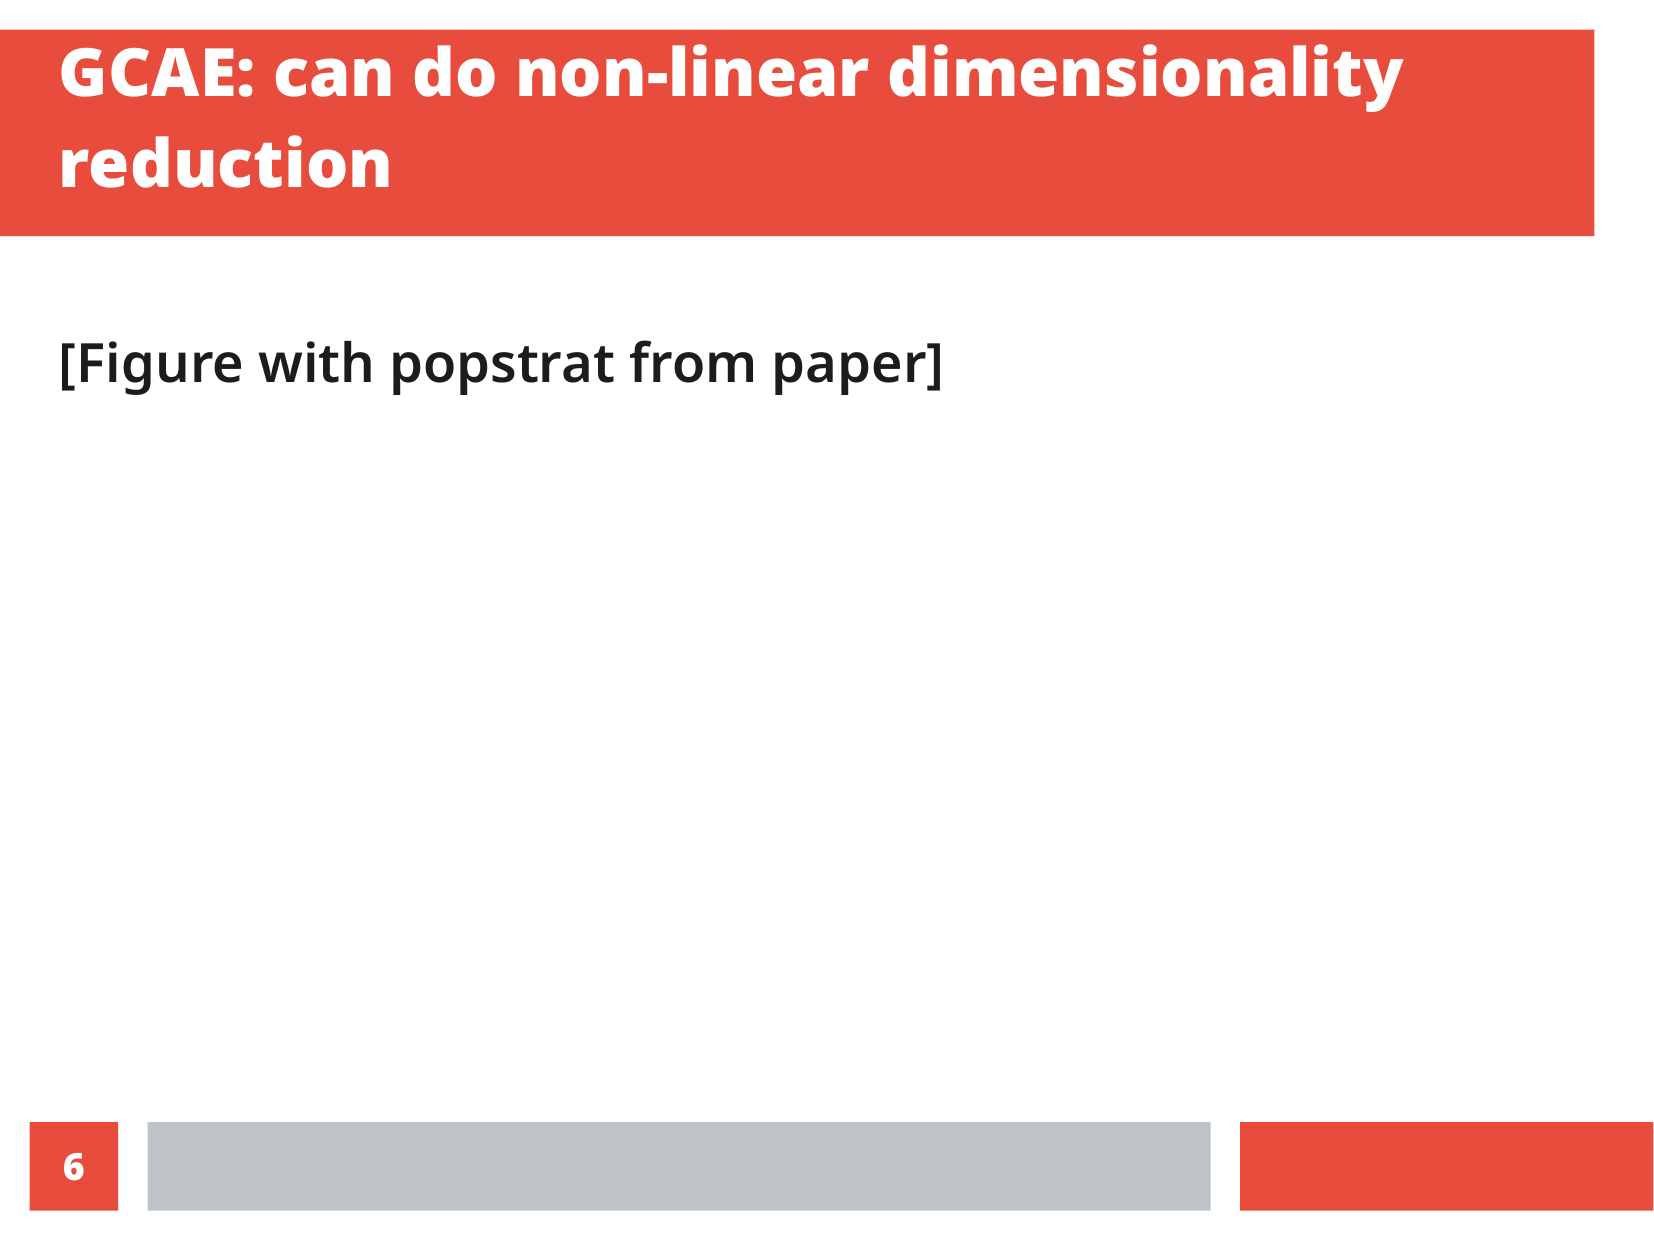

# GCAE: can do non-linear dimensionality reduction
[Figure with popstrat from paper]
6